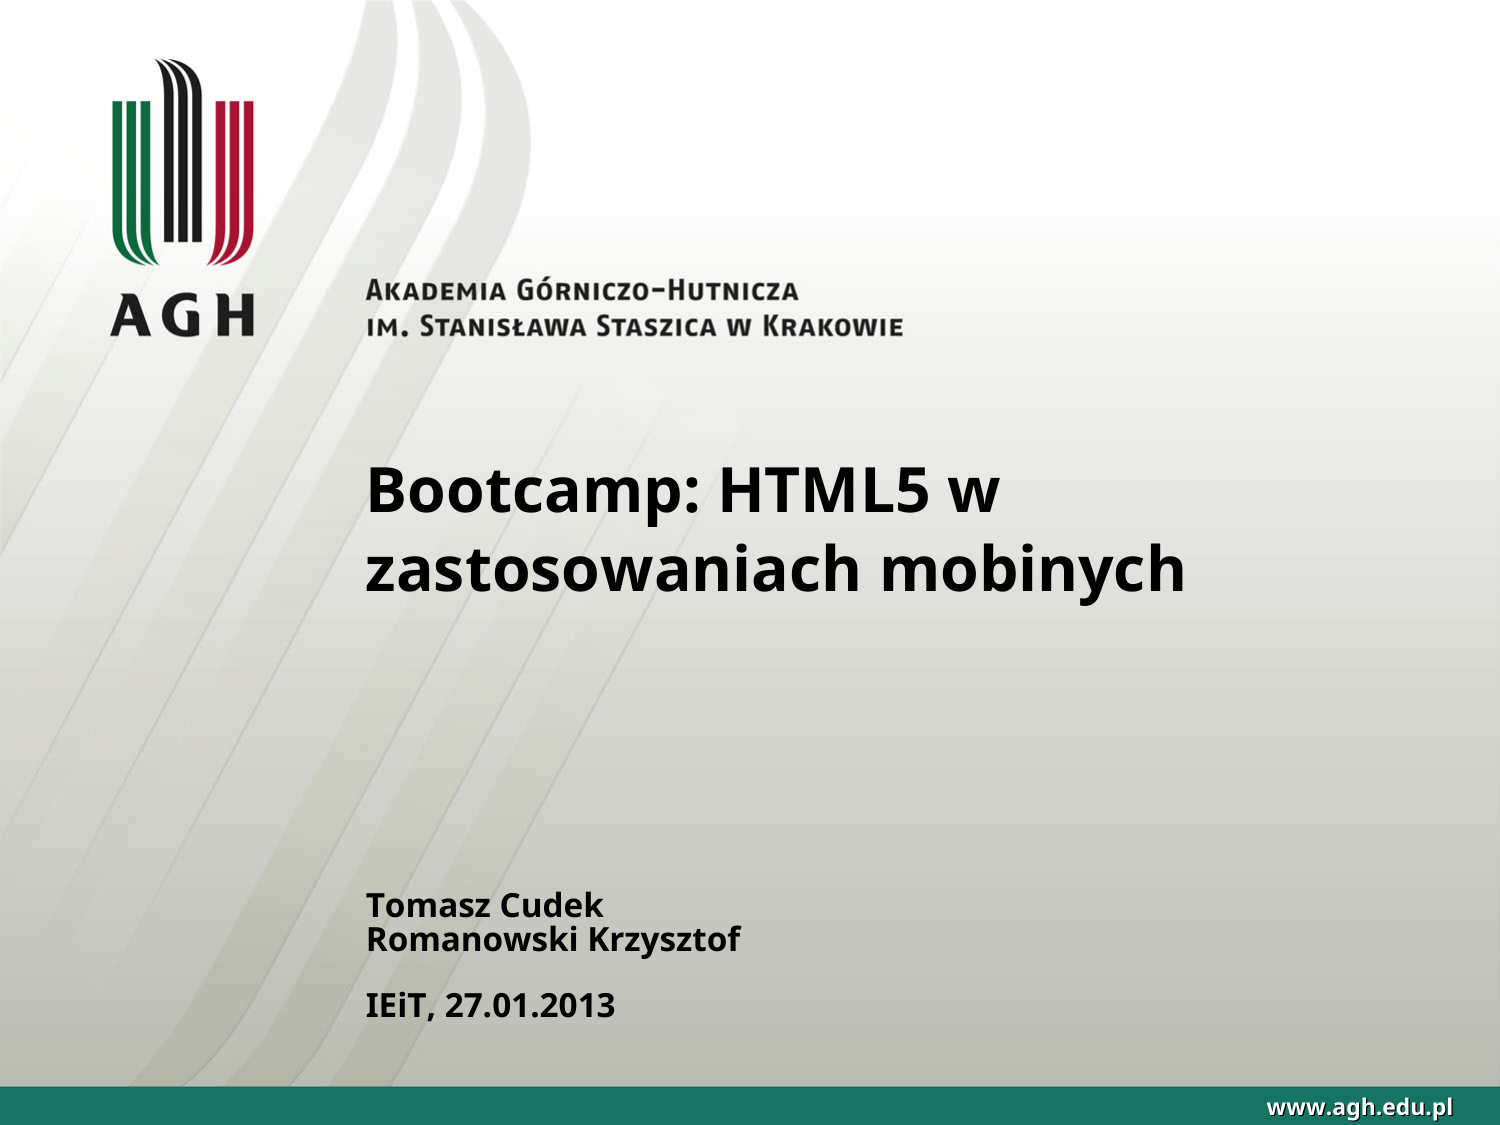

# Bootcamp: HTML5 w zastosowaniach mobinych
Tomasz Cudek
Romanowski Krzysztof
IEiT, 27.01.2013
www.agh.edu.pl